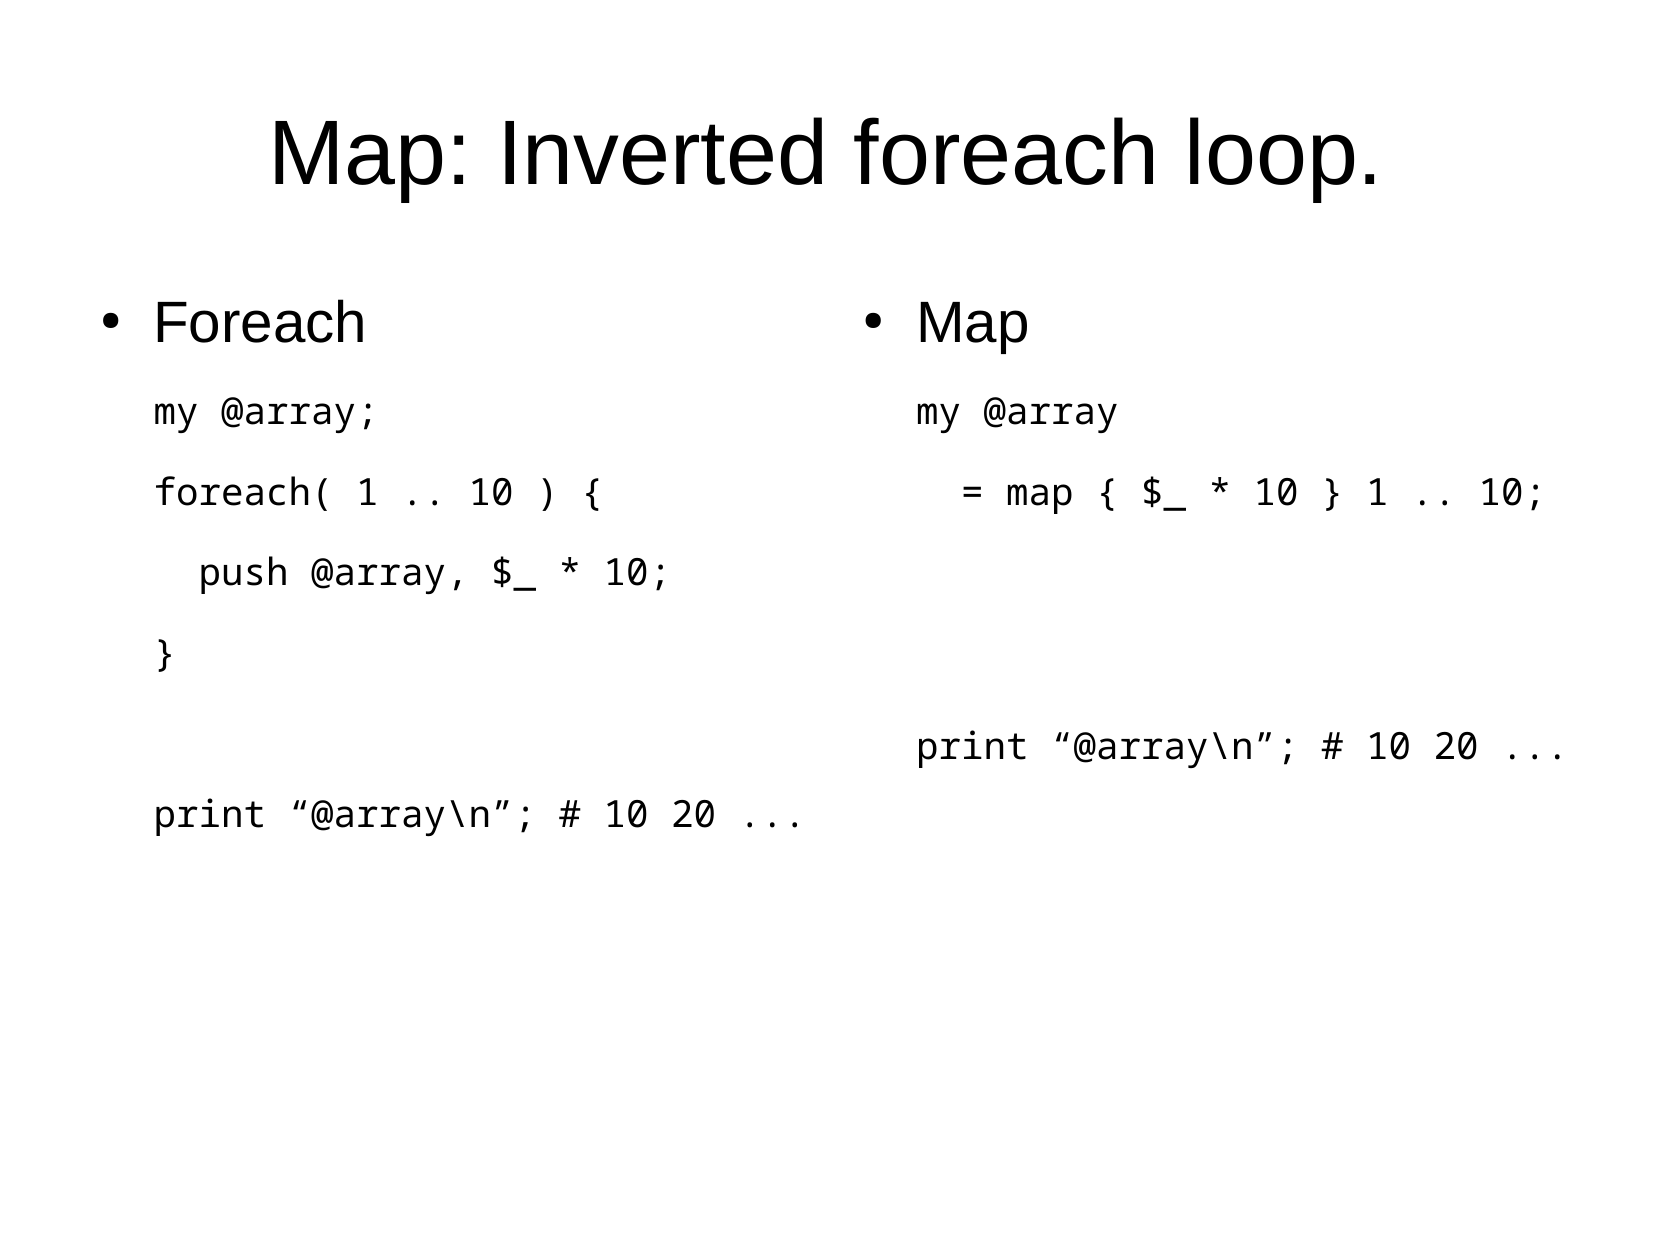

# Map: Inverted foreach loop.
Foreach
my @array;
foreach( 1 .. 10 ) {
 push @array, $_ * 10;
}
print “@array\n”; # 10 20 ...
Map
my @array
 = map { $_ * 10 } 1 .. 10;
print “@array\n”; # 10 20 ...